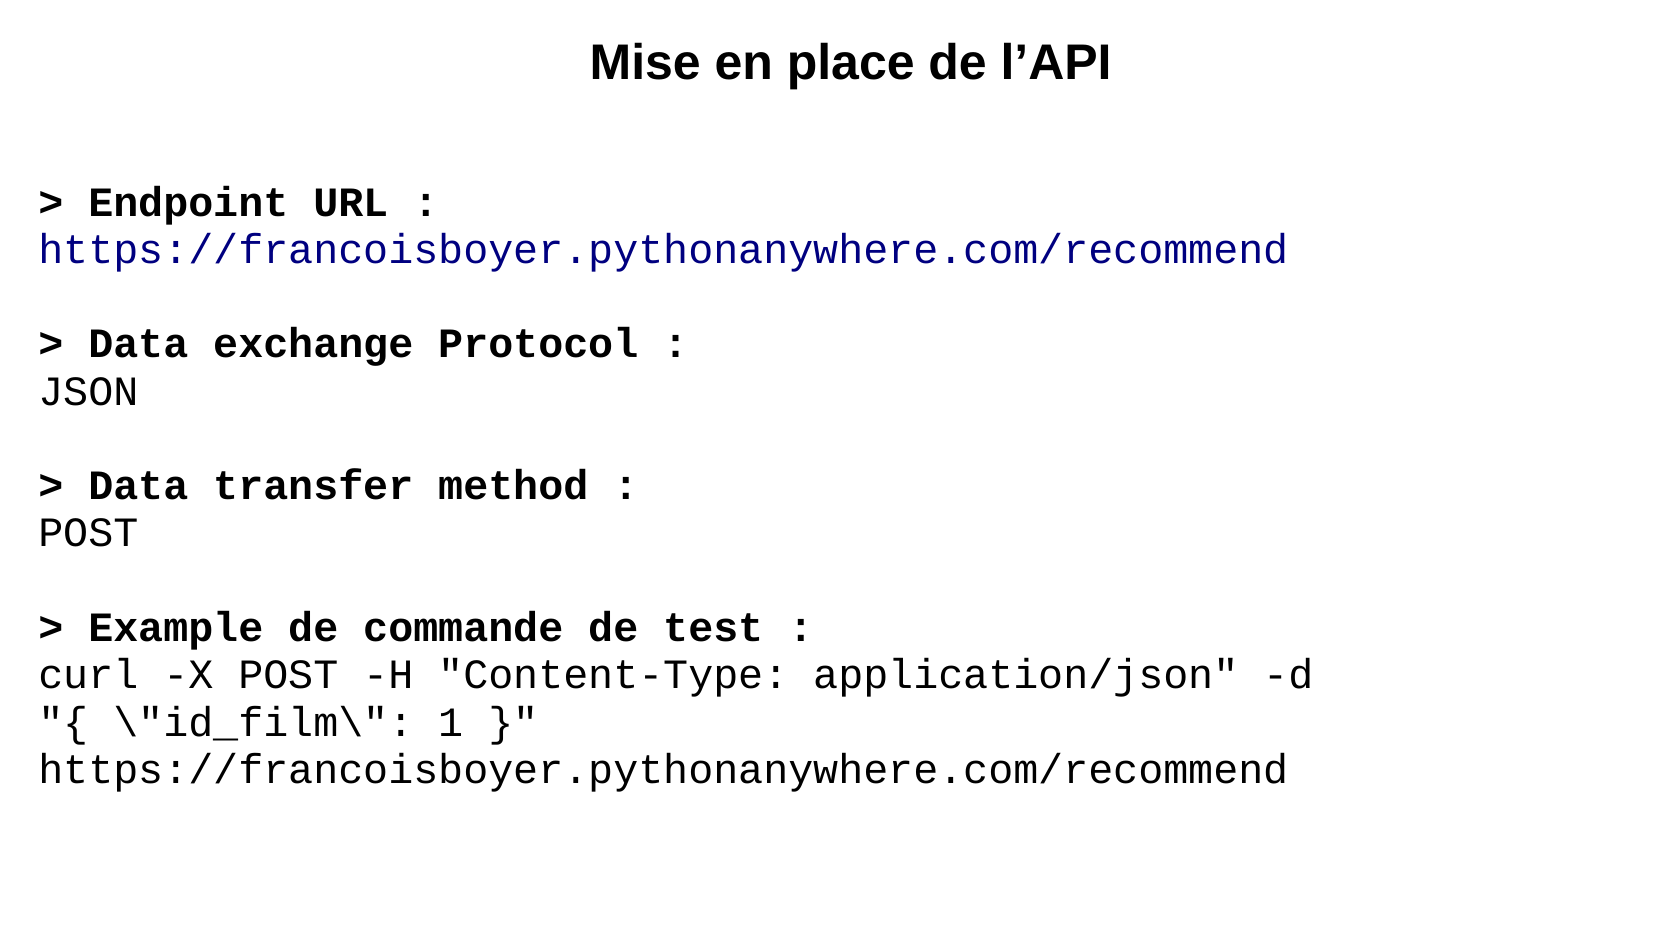

Mise en place de l’API
> Endpoint URL :
https://francoisboyer.pythonanywhere.com/recommend
> Data exchange Protocol :
JSON
> Data transfer method :
POST
> Example de commande de test :
curl -X POST -H "Content-Type: application/json" -d "{ \"id_film\": 1 }" https://francoisboyer.pythonanywhere.com/recommend